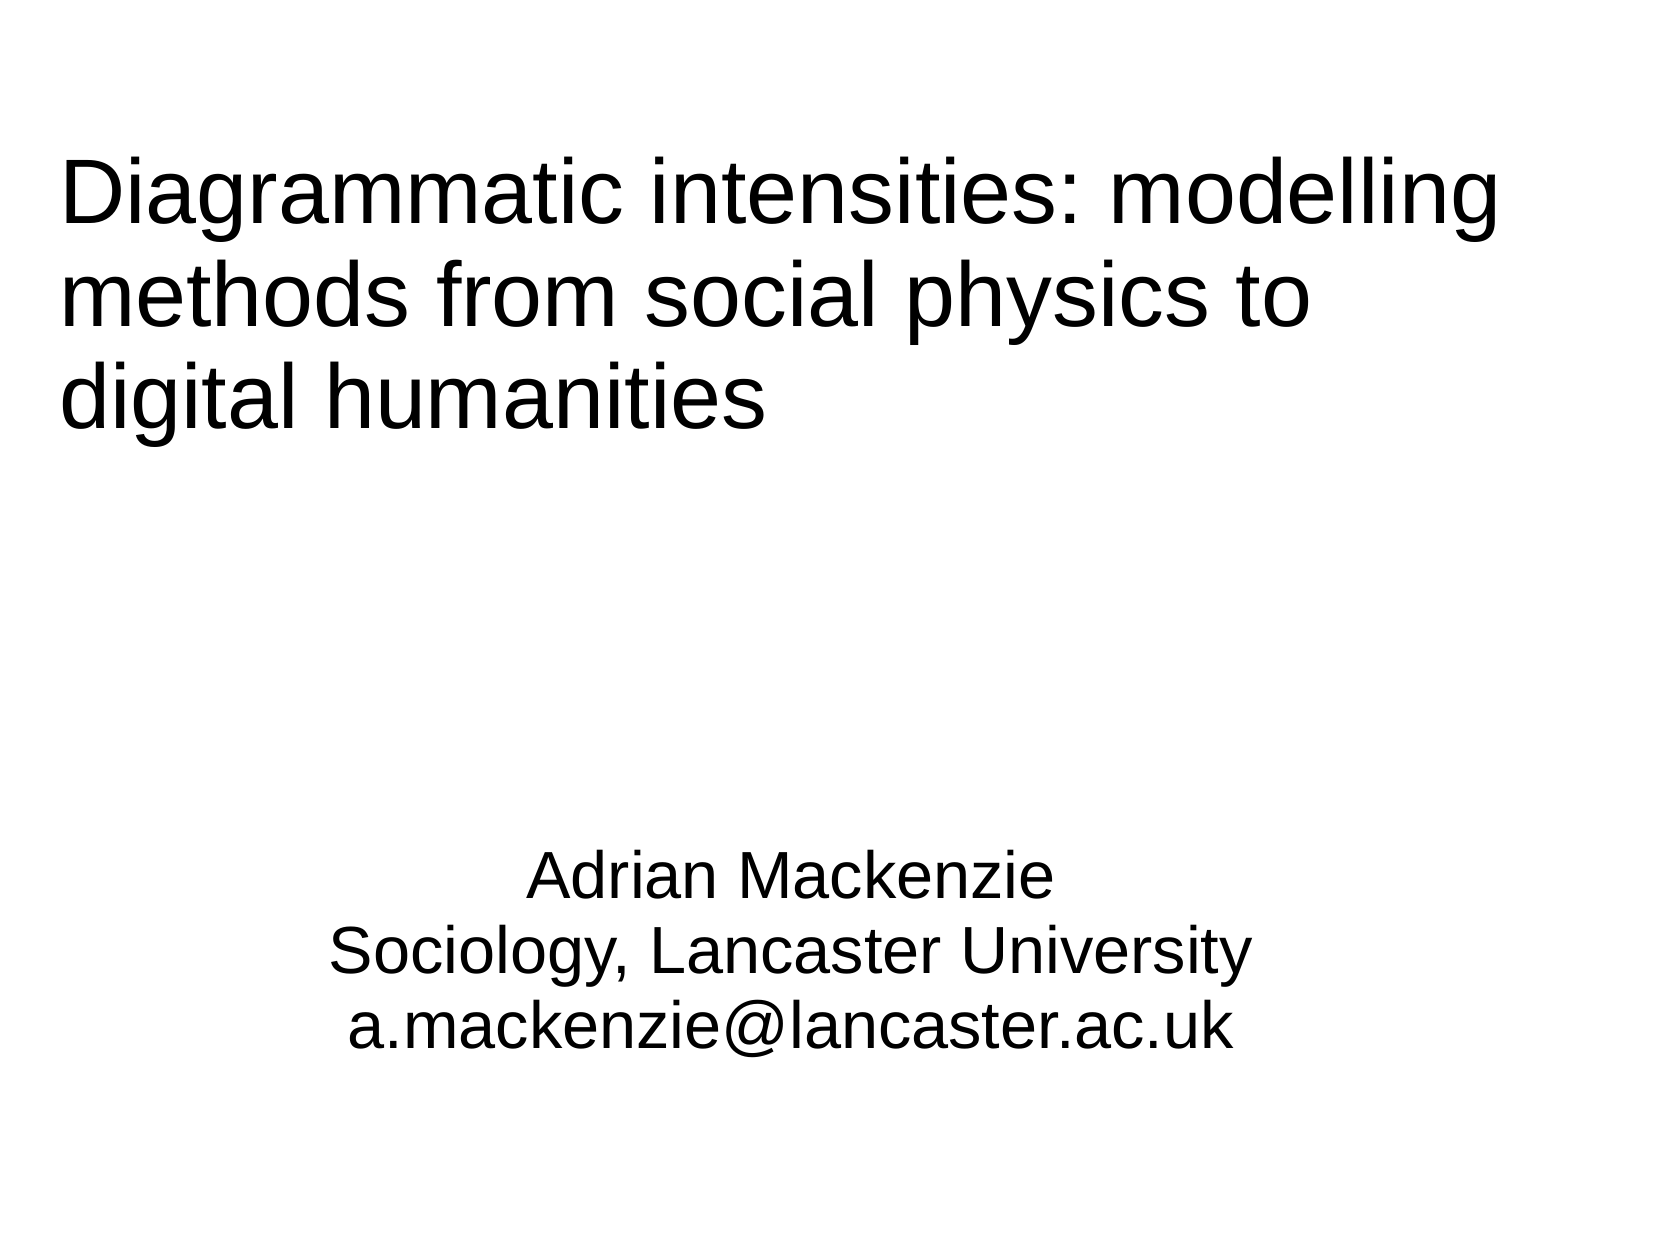

# Diagrammatic intensities: modelling methods from social physics to digital humanities
Adrian Mackenzie
Sociology, Lancaster University
a.mackenzie@lancaster.ac.uk